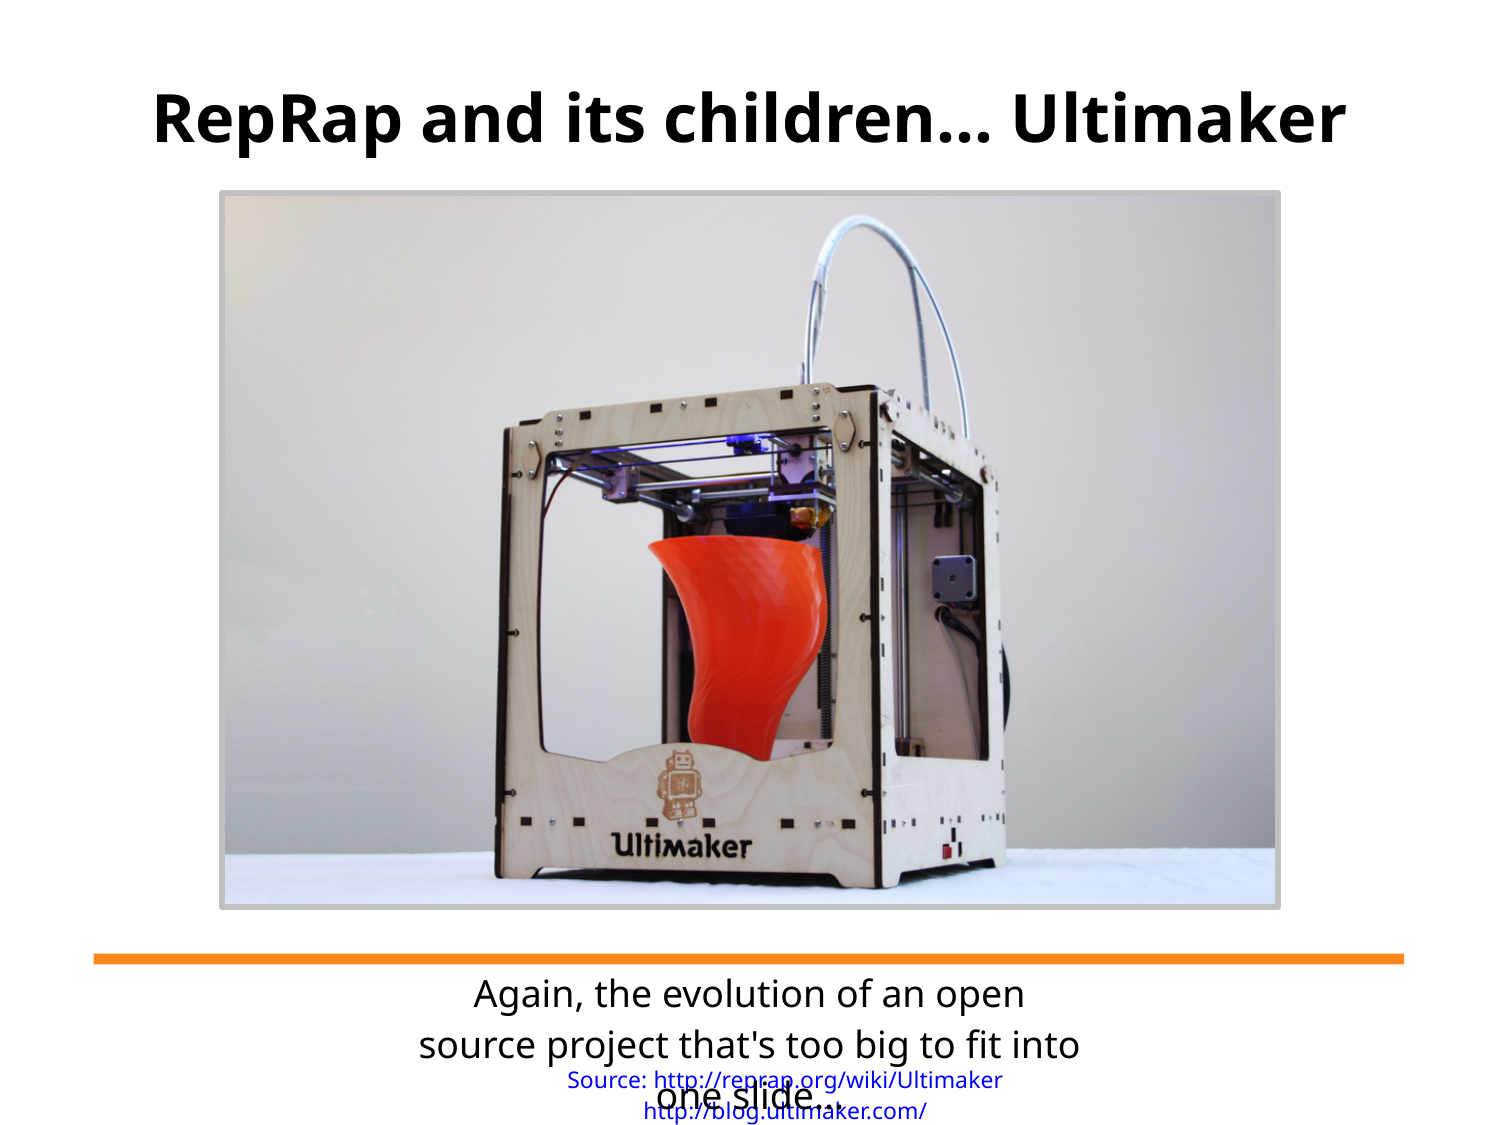

# RepRap and its children... Ultimaker
Again, the evolution of an open source project that's too big to fit into one slide...
Source: http://reprap.org/wiki/Ultimaker
http://blog.ultimaker.com/